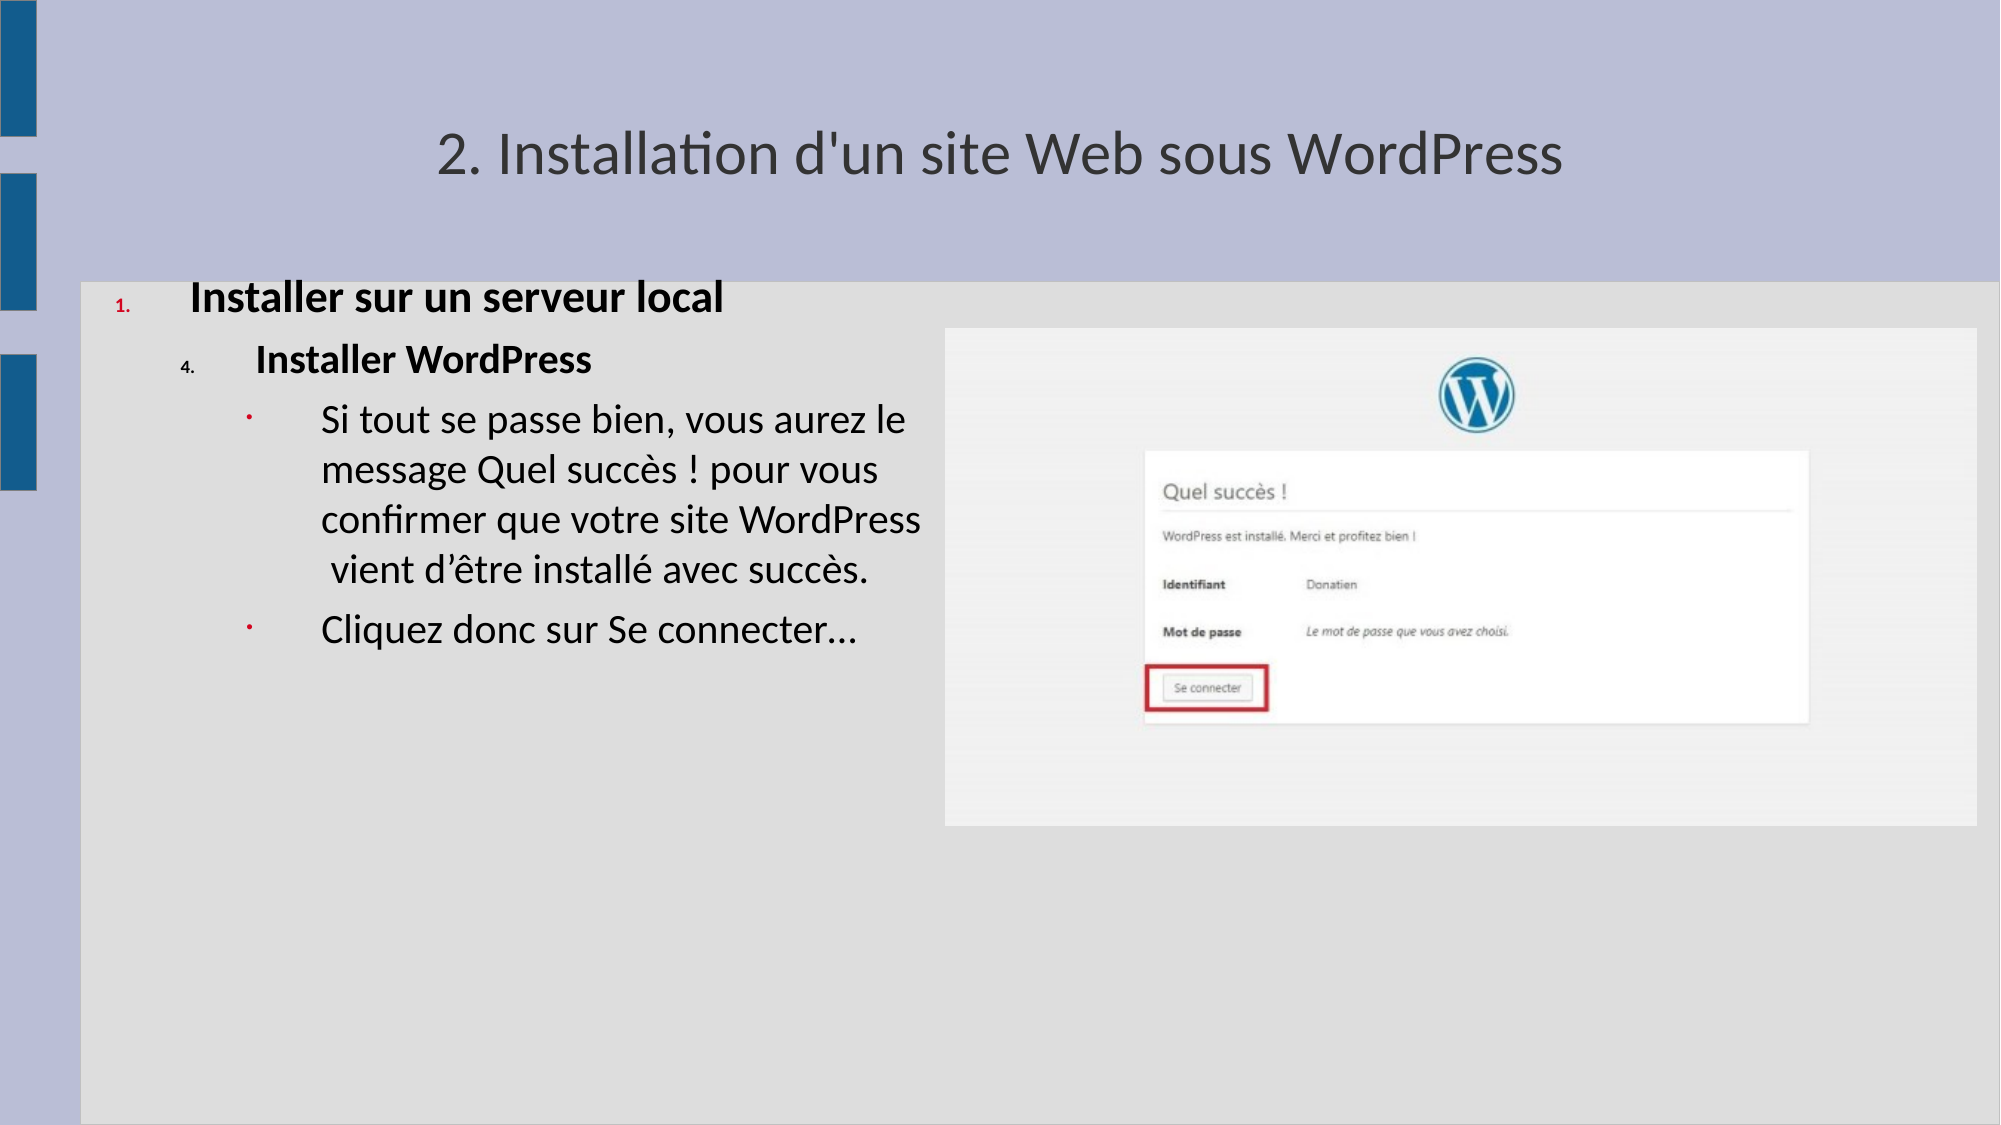

# 2. Installation d'un site Web sous WordPress
Installer sur un serveur local
Installer WordPress
Si tout se passe bien, vous aurez le message Quel succès ! pour vous confirmer que votre site WordPress vient d’être installé avec succès.
Cliquez donc sur Se connecter…